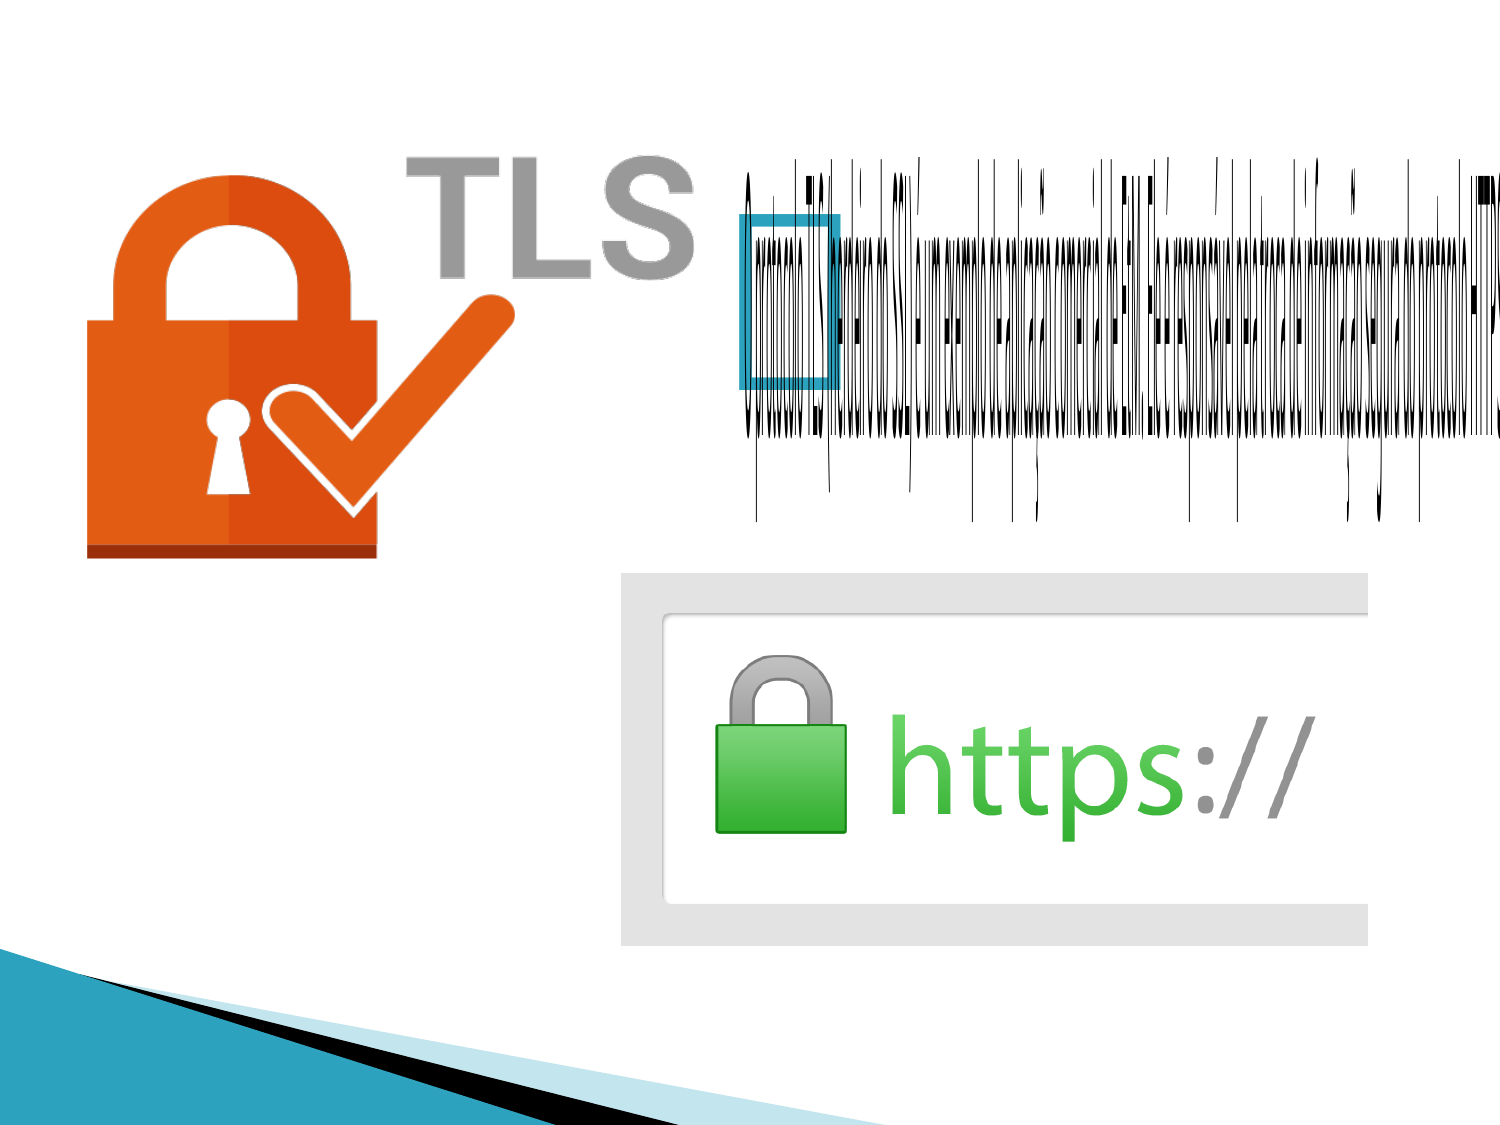

O protocolo TLS (herdeiro do SSL) é um exemplo de aplicação comercial de EtM. Ele é responsável pela troca de informação segura do protocolo HTTPS.